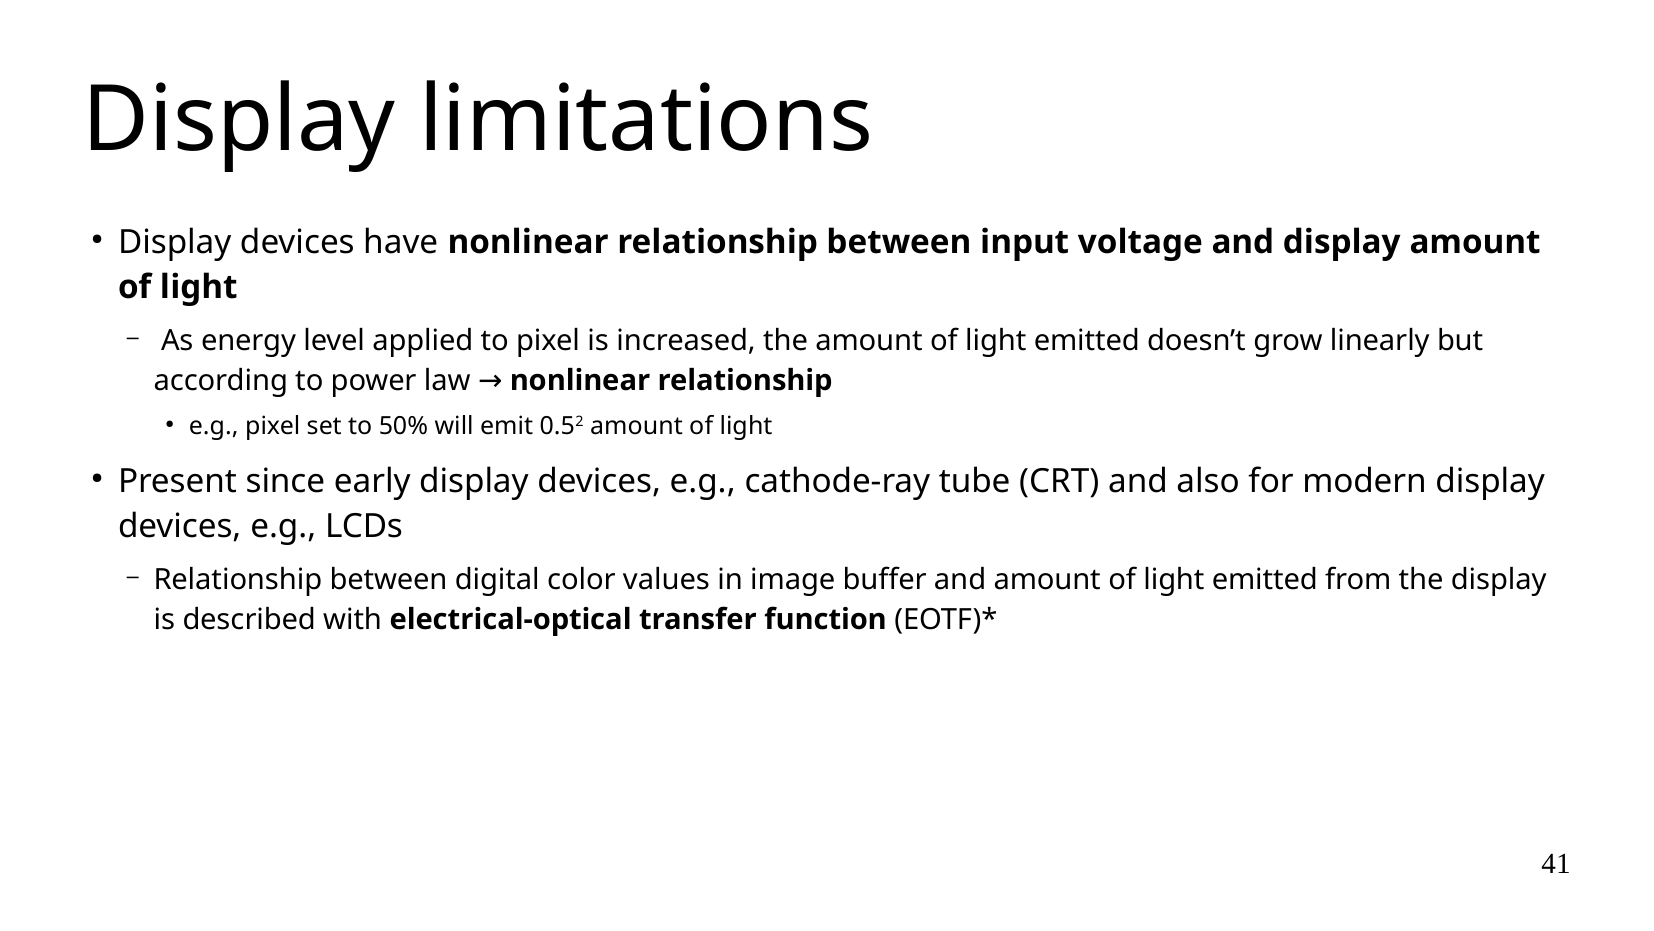

# Display limitations
Display devices have nonlinear relationship between input voltage and display amount of light
 As energy level applied to pixel is increased, the amount of light emitted doesn’t grow linearly but according to power law → nonlinear relationship
e.g., pixel set to 50% will emit 0.52 amount of light
Present since early display devices, e.g., cathode-ray tube (CRT) and also for modern display devices, e.g., LCDs
Relationship between digital color values in image buffer and amount of light emitted from the display is described with electrical-optical transfer function (EOTF)*
41